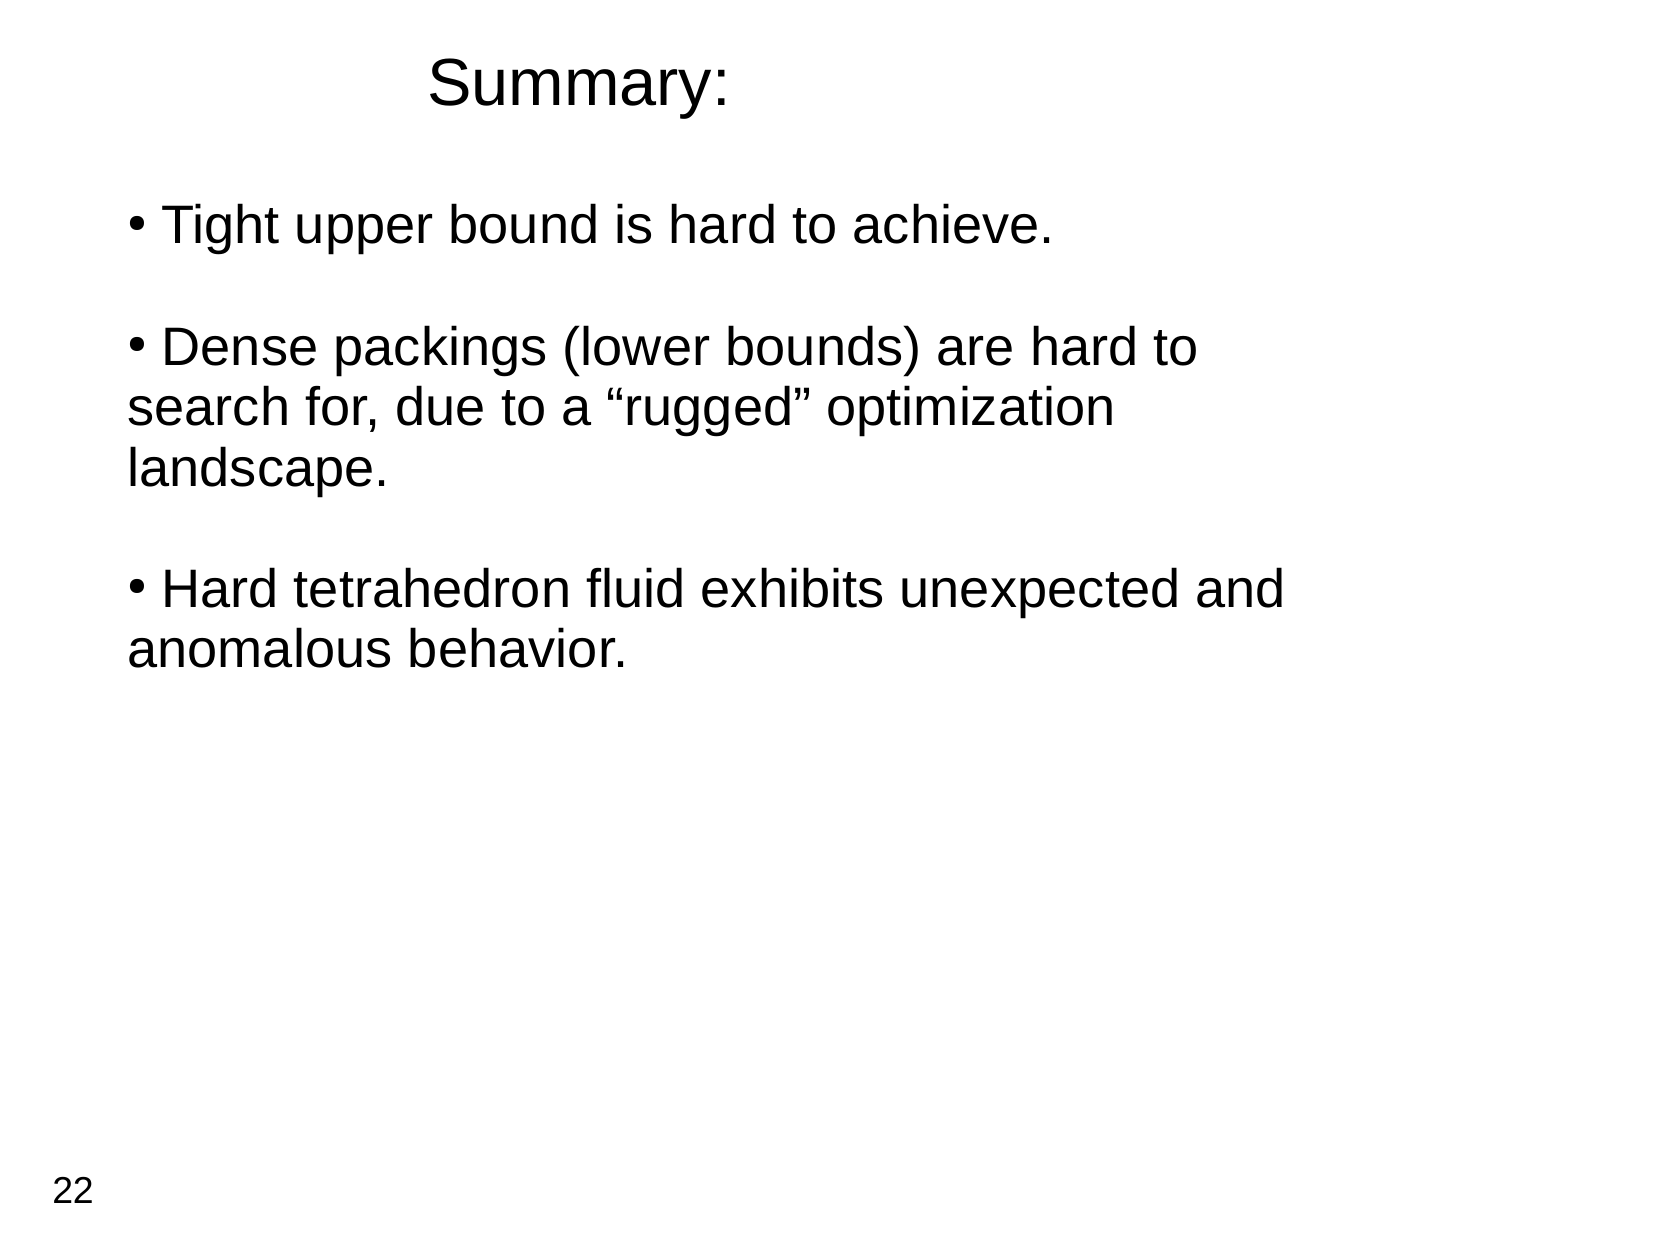

Summary:
 Tight upper bound is hard to achieve.
 Dense packings (lower bounds) are hard to search for, due to a “rugged” optimization landscape.
 Hard tetrahedron fluid exhibits unexpected and anomalous behavior.
22